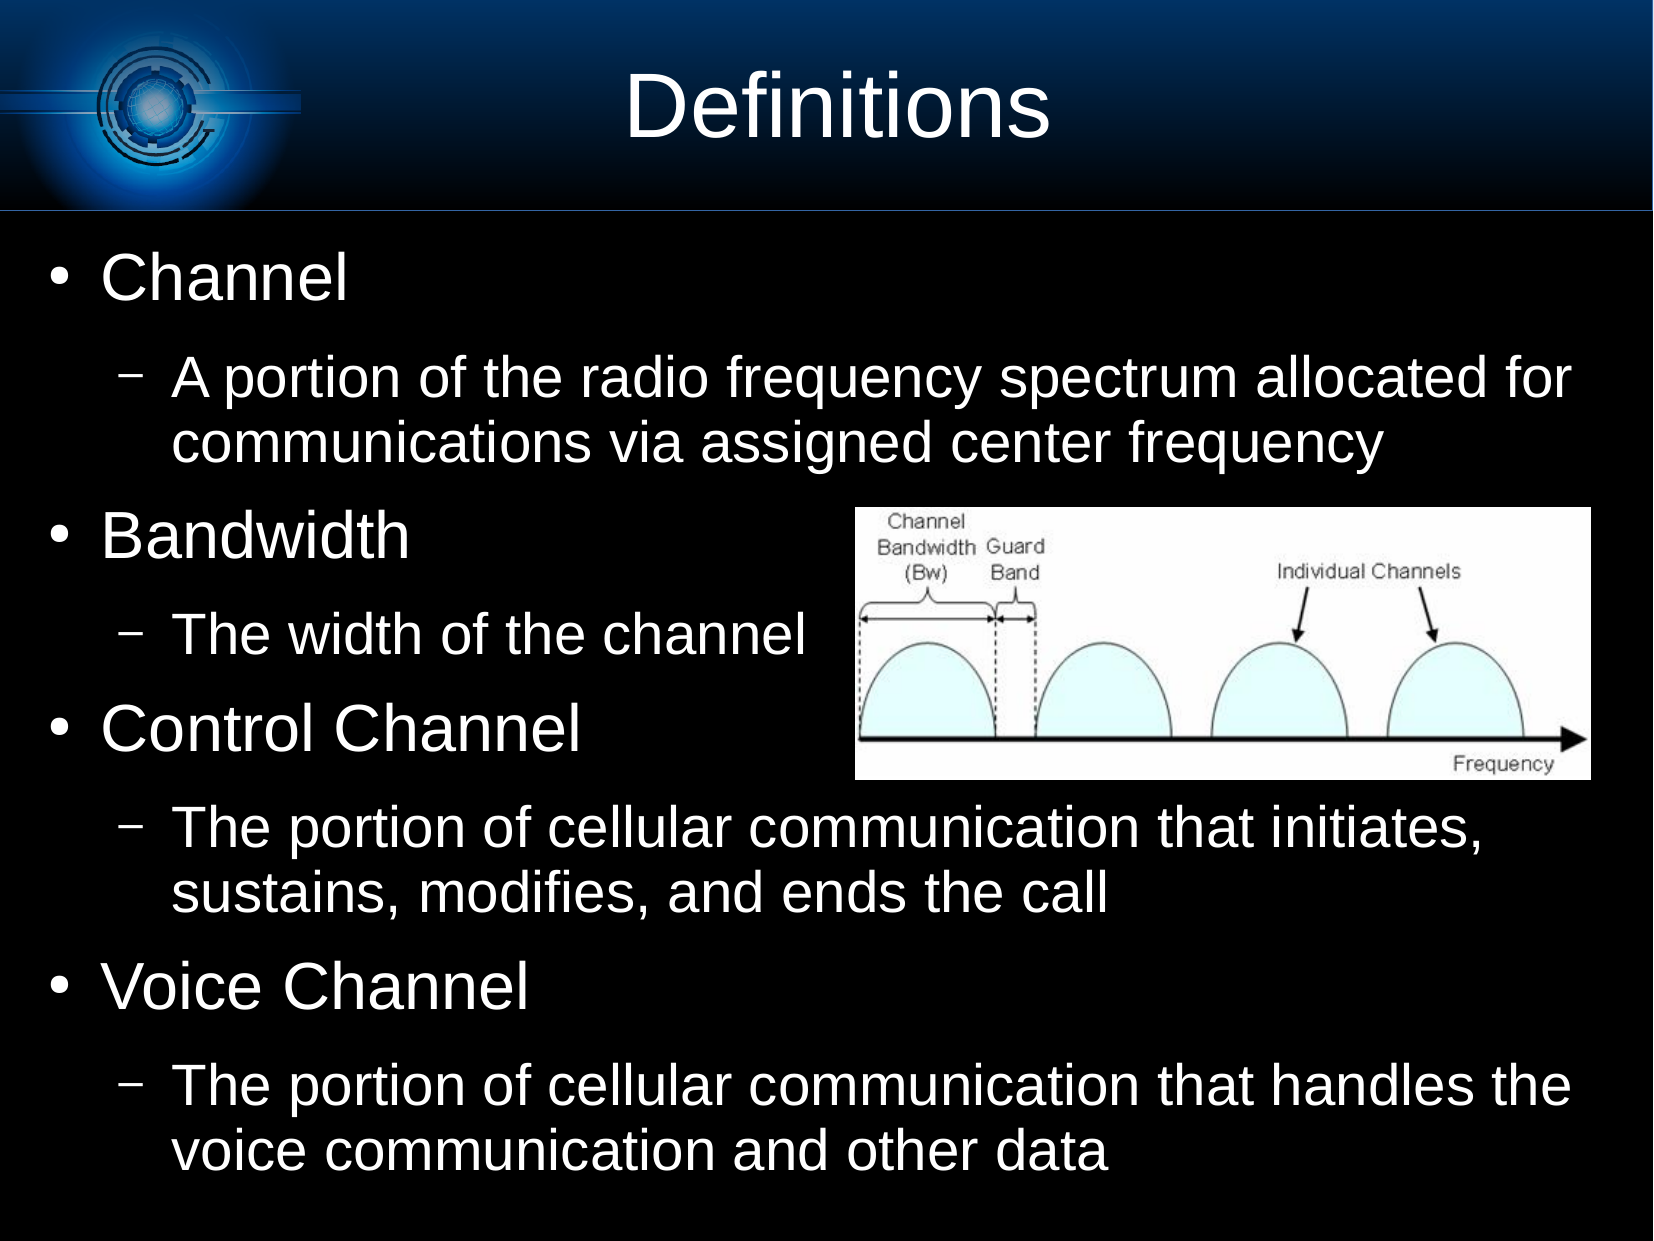

# Definitions
Channel
A portion of the radio frequency spectrum allocated for communications via assigned center frequency
Bandwidth
The width of the channel
Control Channel
The portion of cellular communication that initiates, sustains, modifies, and ends the call
Voice Channel
The portion of cellular communication that handles the voice communication and other data